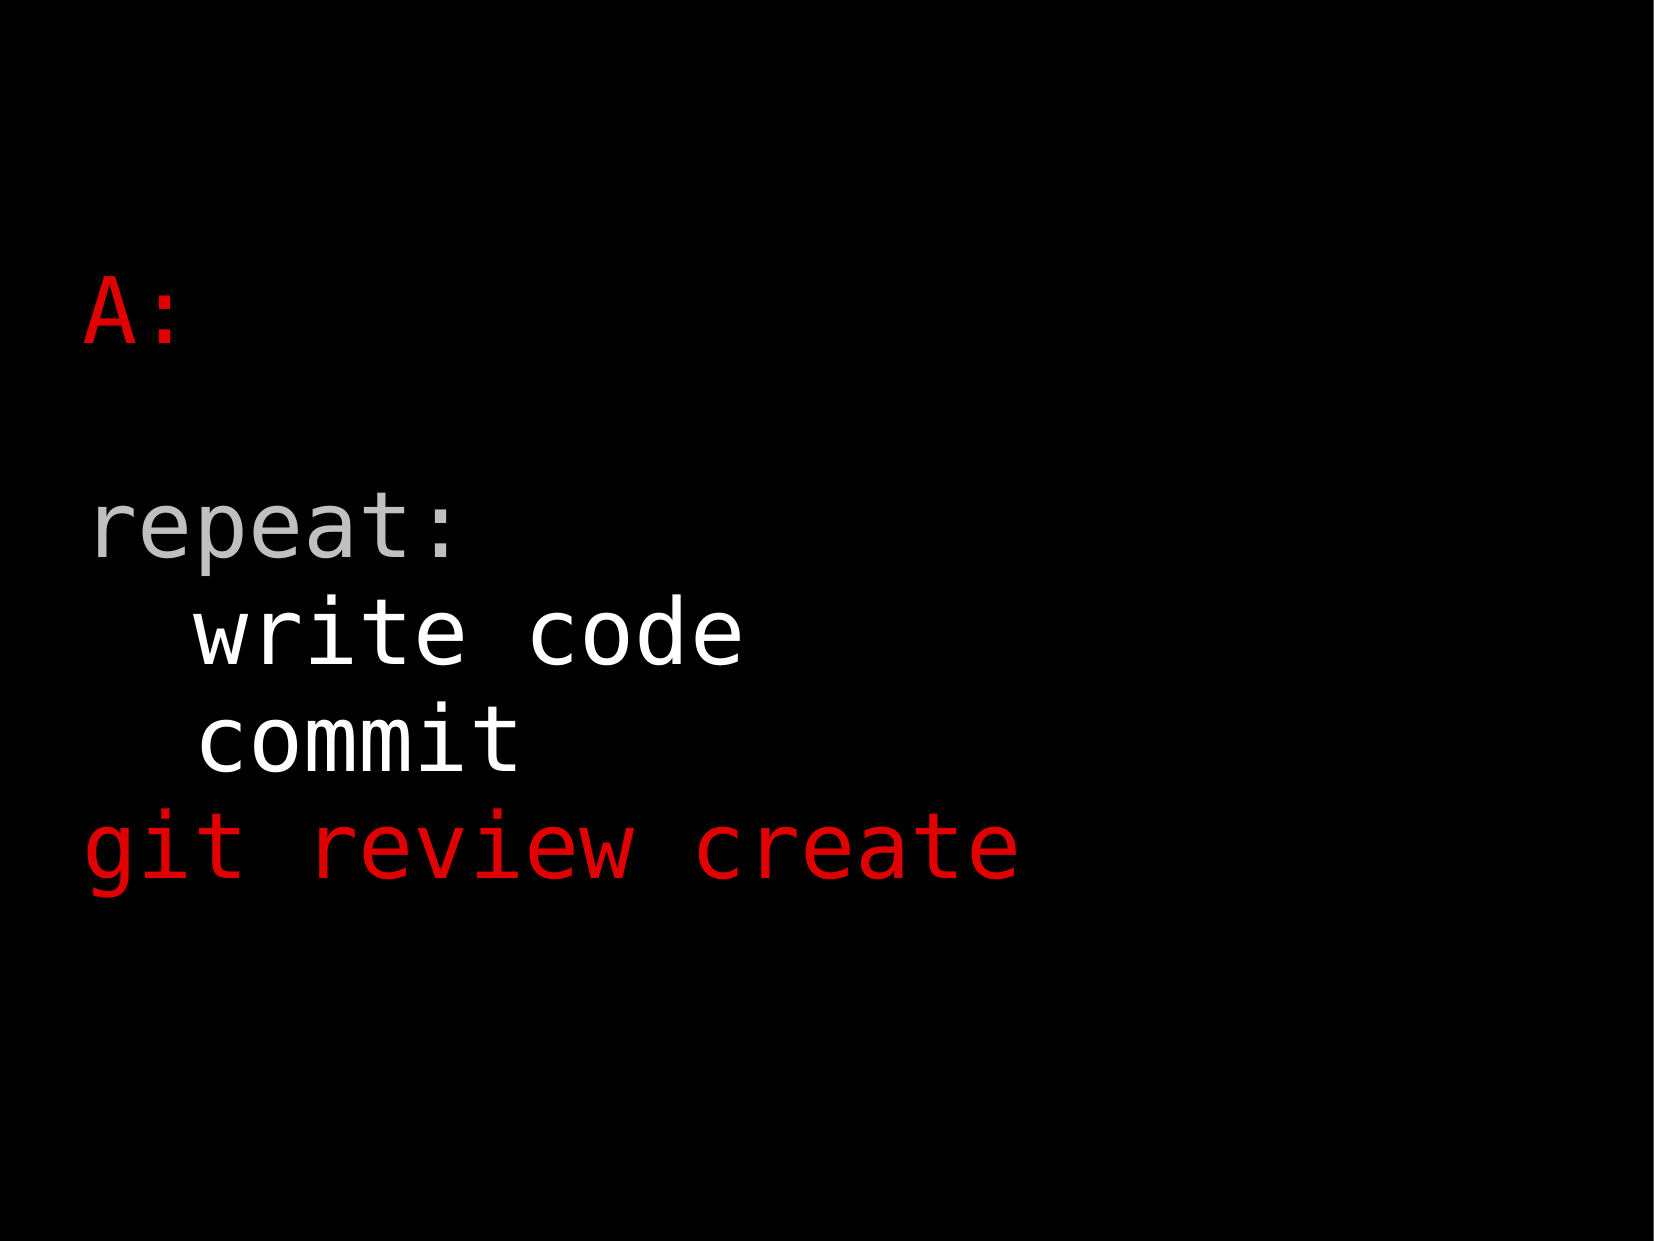

# A:
repeat:
 write code
 commit
git review create